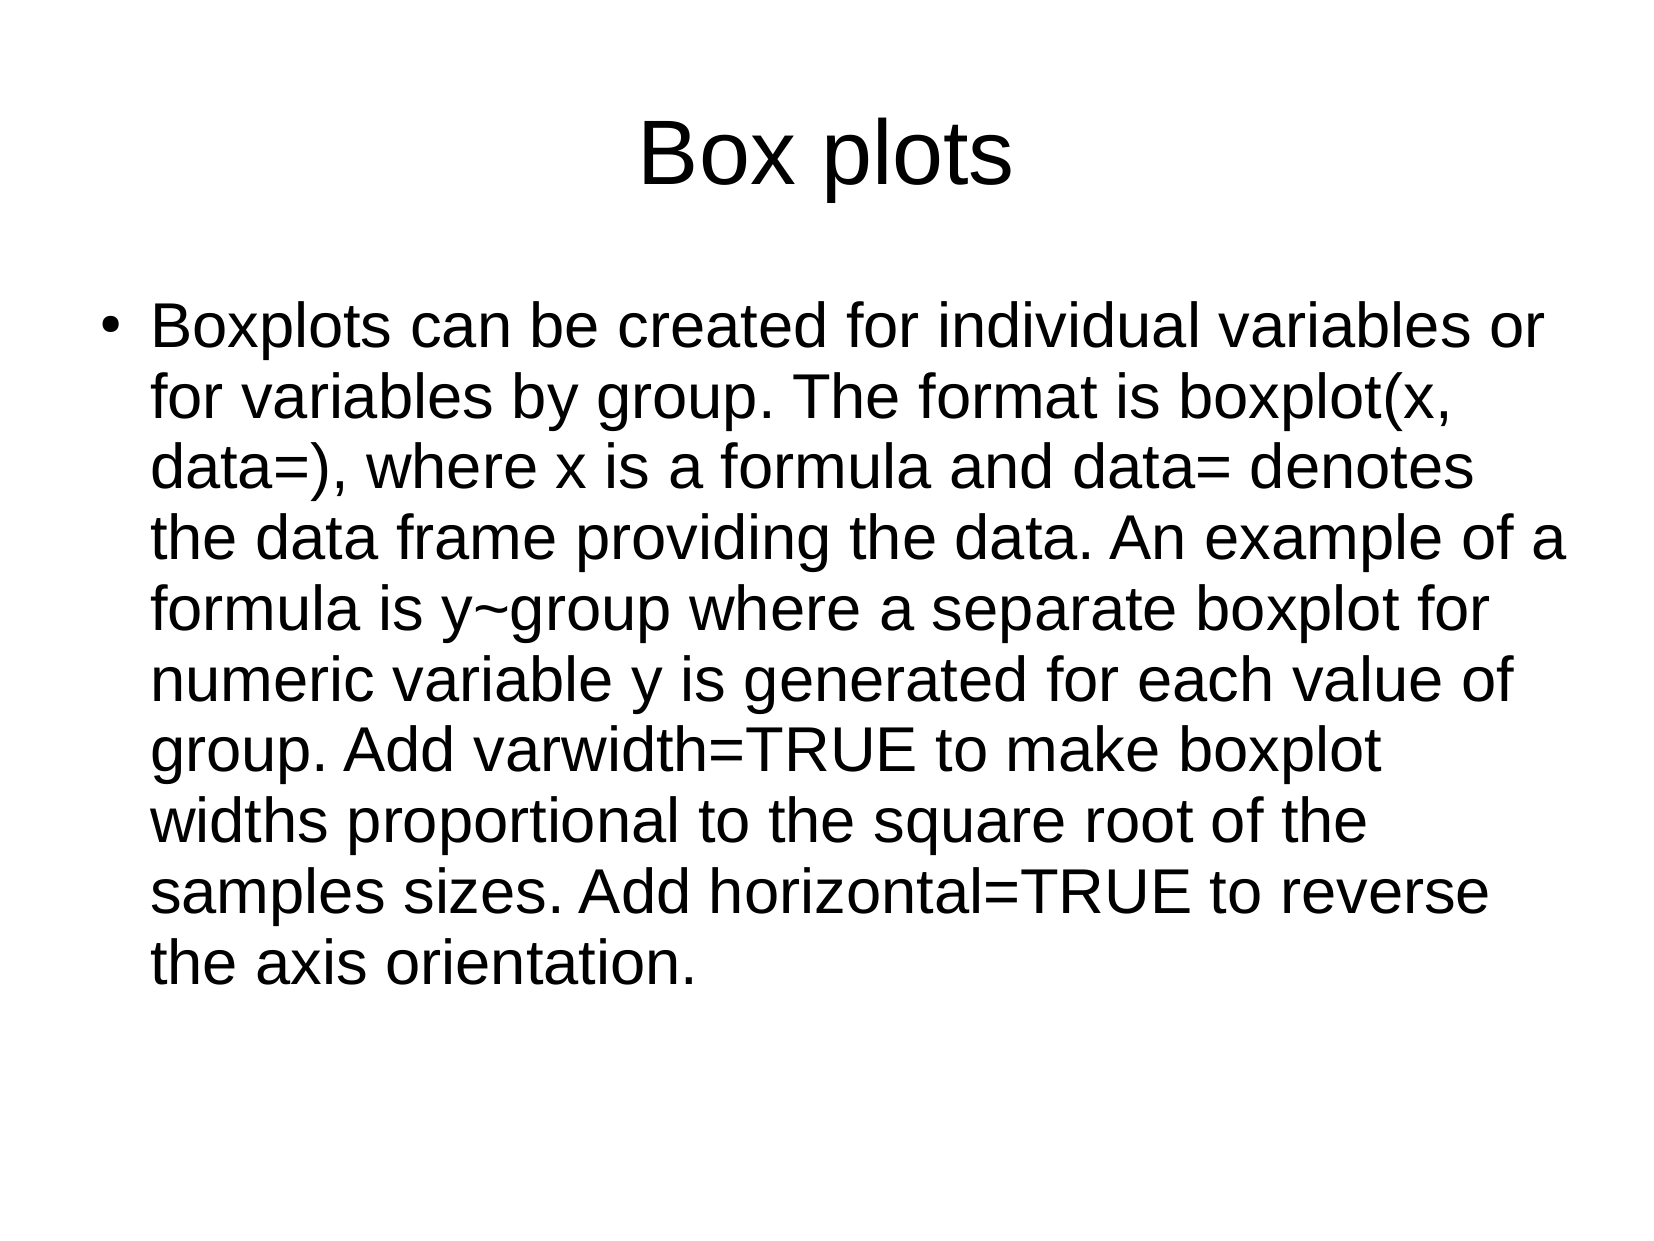

# Box plots
Boxplots can be created for individual variables or for variables by group. The format is boxplot(x, data=), where x is a formula and data= denotes the data frame providing the data. An example of a formula is y~group where a separate boxplot for numeric variable y is generated for each value of group. Add varwidth=TRUE to make boxplot widths proportional to the square root of the samples sizes. Add horizontal=TRUE to reverse the axis orientation.